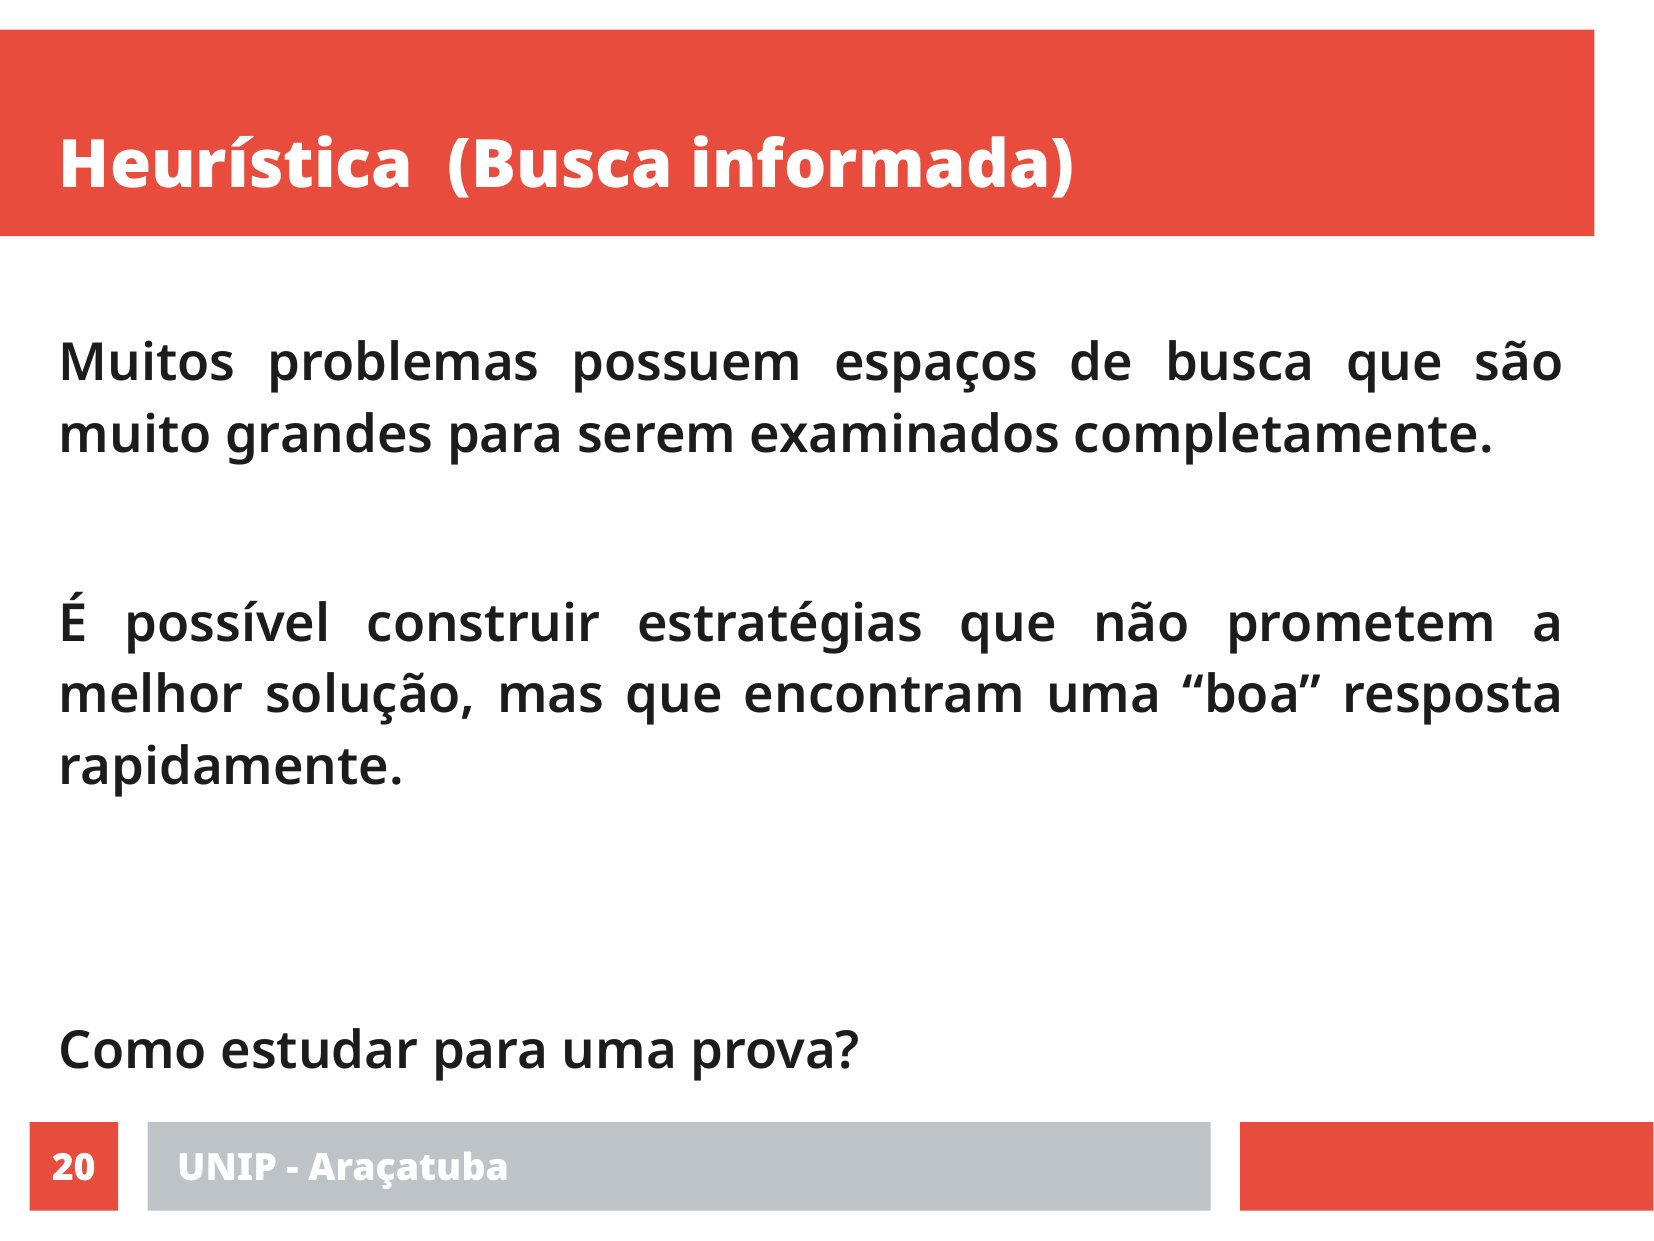

# Heurística (Busca informada)
Muitos problemas possuem espaços de busca que são muito grandes para serem examinados completamente.
É possível construir estratégias que não prometem a melhor solução, mas que encontram uma “boa” resposta rapidamente.
Como estudar para uma prova?
20
UNIP - Araçatuba